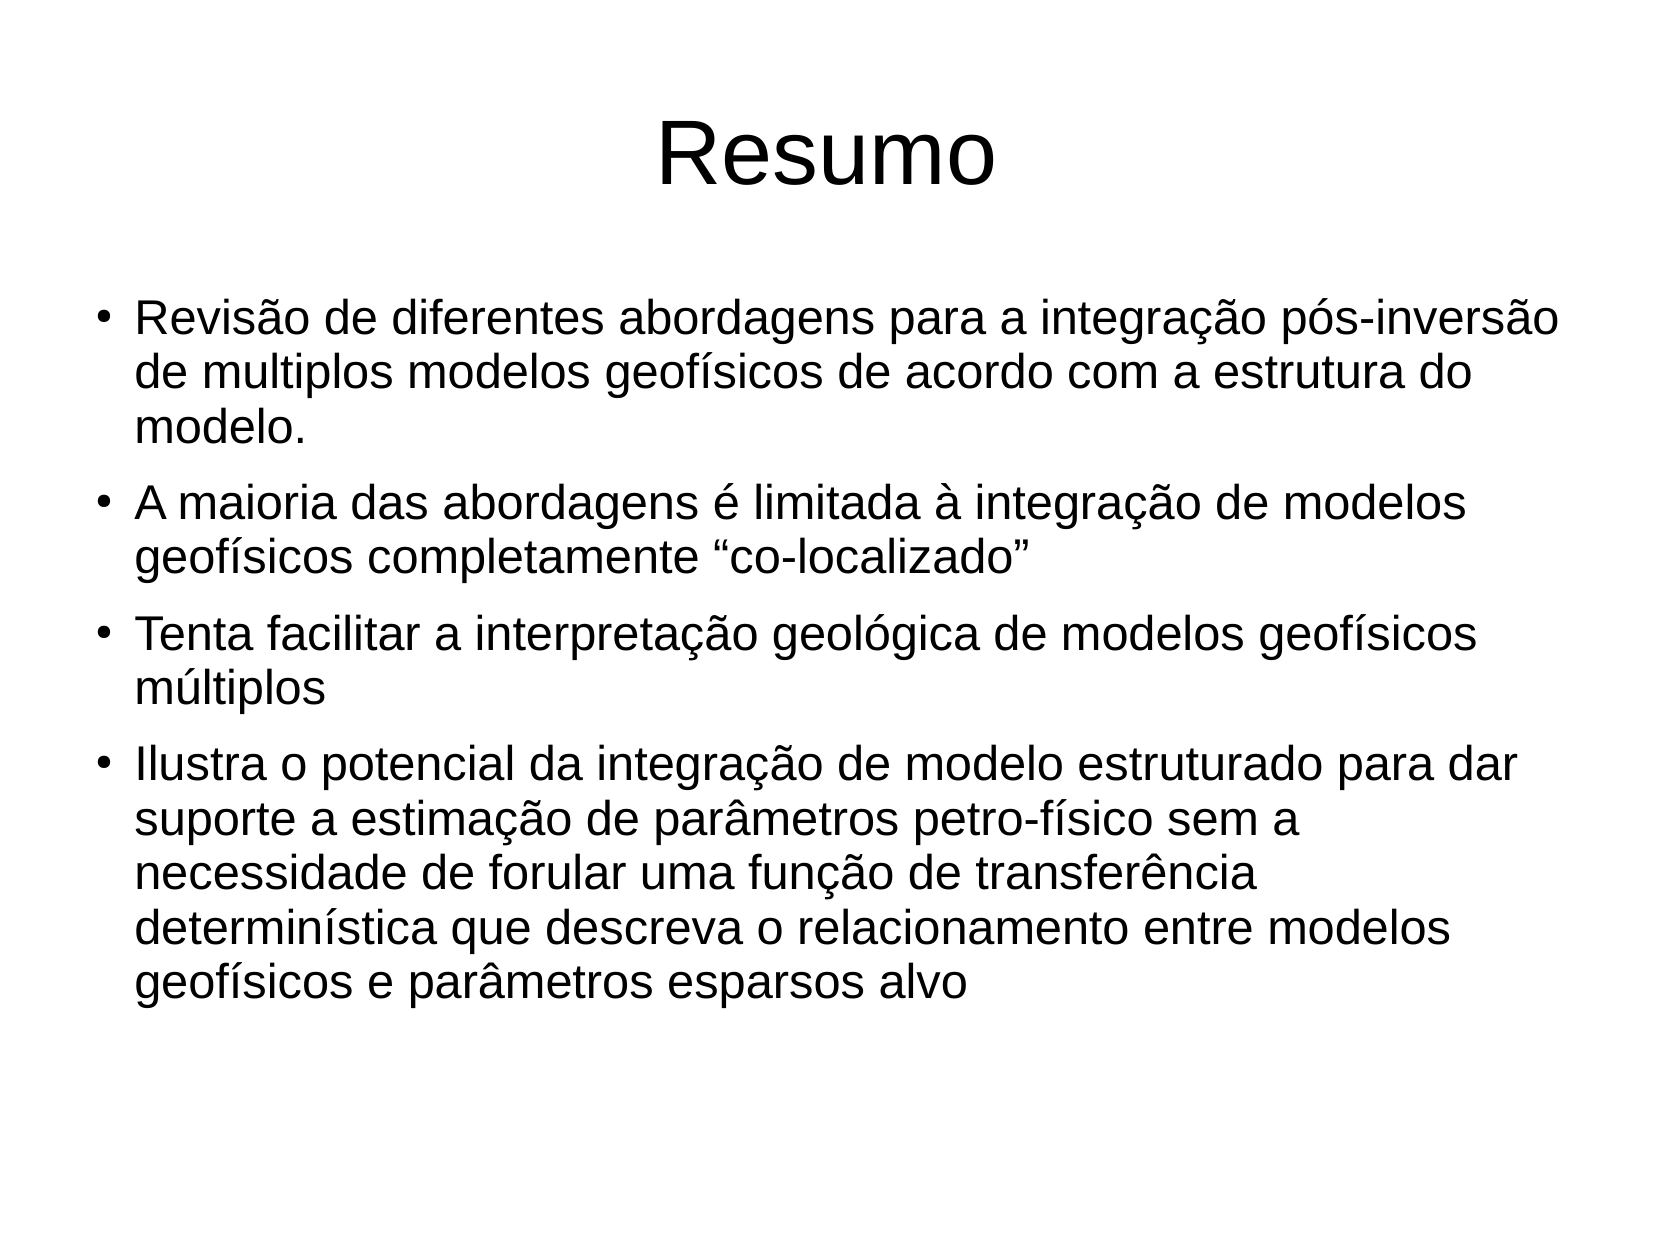

# Resumo
Revisão de diferentes abordagens para a integração pós-inversão de multiplos modelos geofísicos de acordo com a estrutura do modelo.
A maioria das abordagens é limitada à integração de modelos geofísicos completamente “co-localizado”
Tenta facilitar a interpretação geológica de modelos geofísicos múltiplos
Ilustra o potencial da integração de modelo estruturado para dar suporte a estimação de parâmetros petro-físico sem a necessidade de forular uma função de transferência determinística que descreva o relacionamento entre modelos geofísicos e parâmetros esparsos alvo